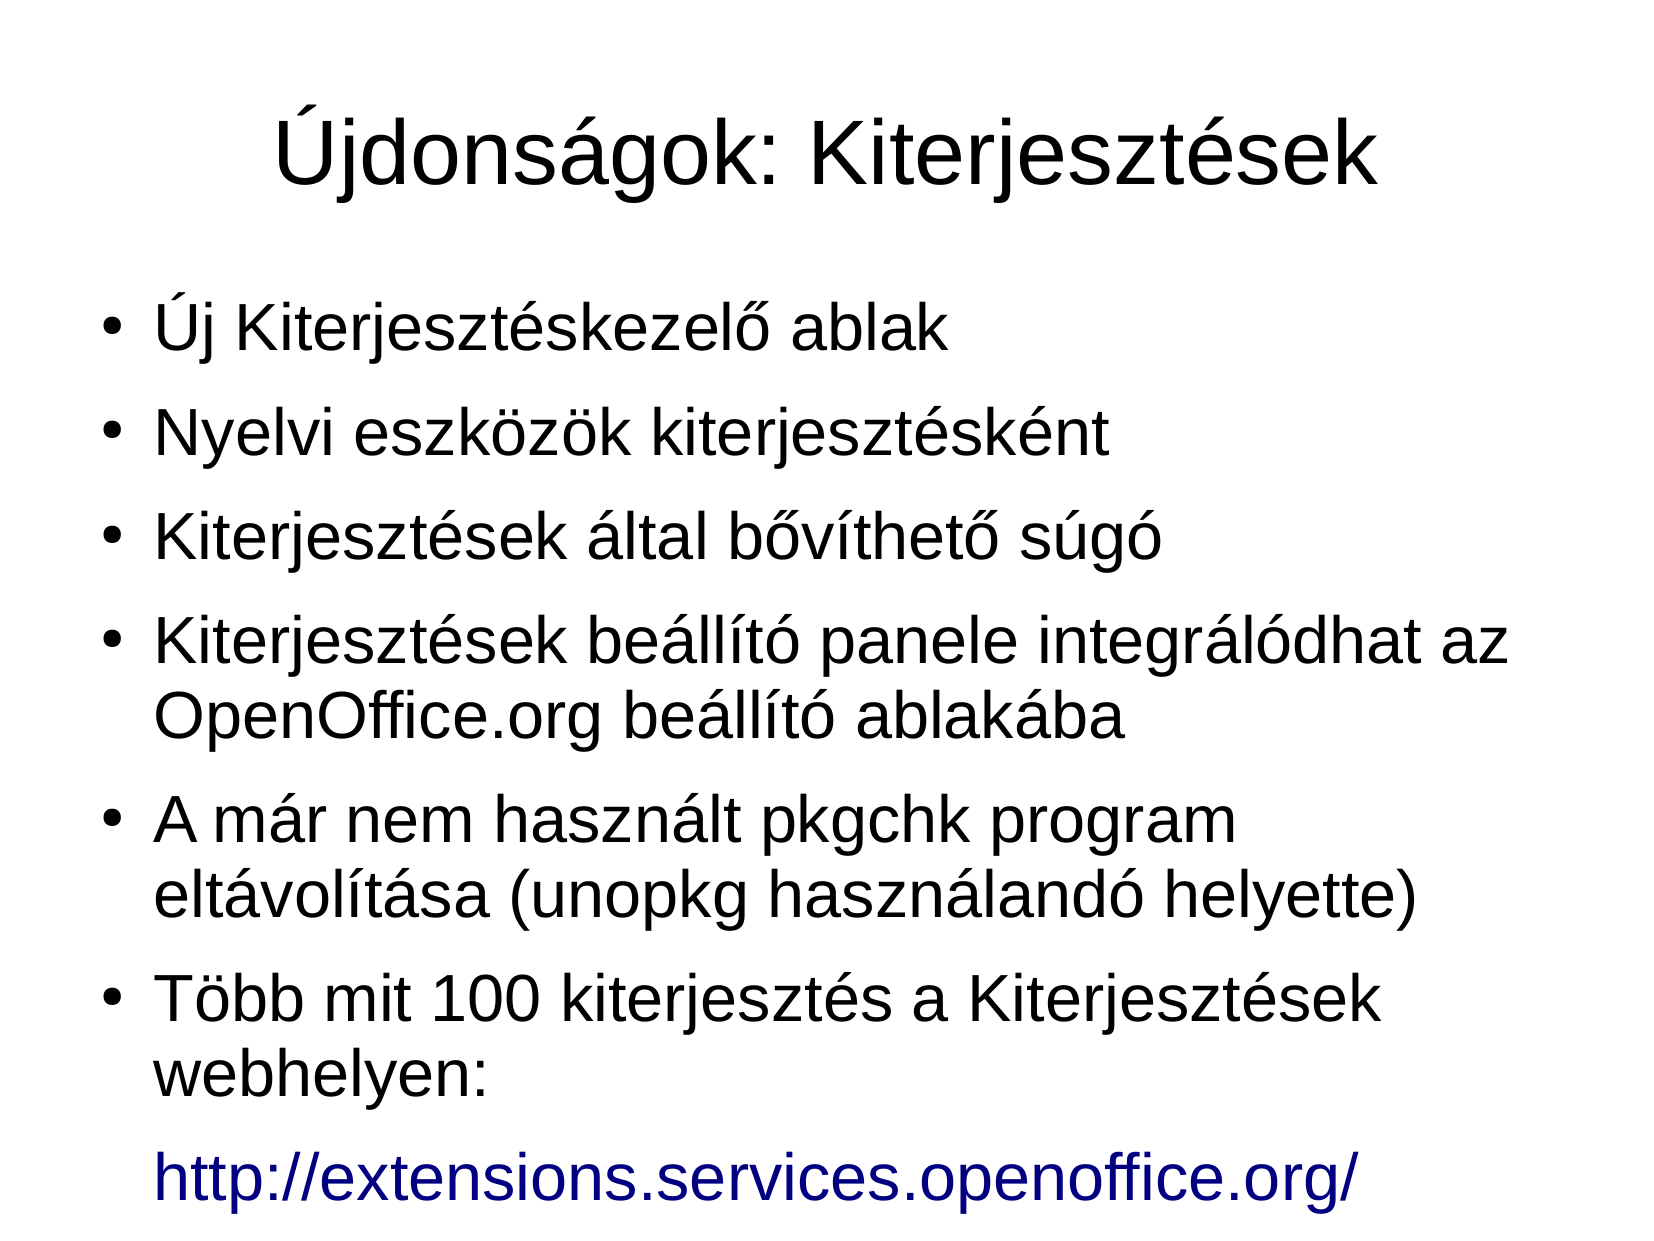

# Újdonságok: Kiterjesztések
Új Kiterjesztéskezelő ablak
Nyelvi eszközök kiterjesztésként
Kiterjesztések által bővíthető súgó
Kiterjesztések beállító panele integrálódhat az OpenOffice.org beállító ablakába
A már nem használt pkgchk program eltávolítása (unopkg használandó helyette)
Több mit 100 kiterjesztés a Kiterjesztések webhelyen:
http://extensions.services.openoffice.org/